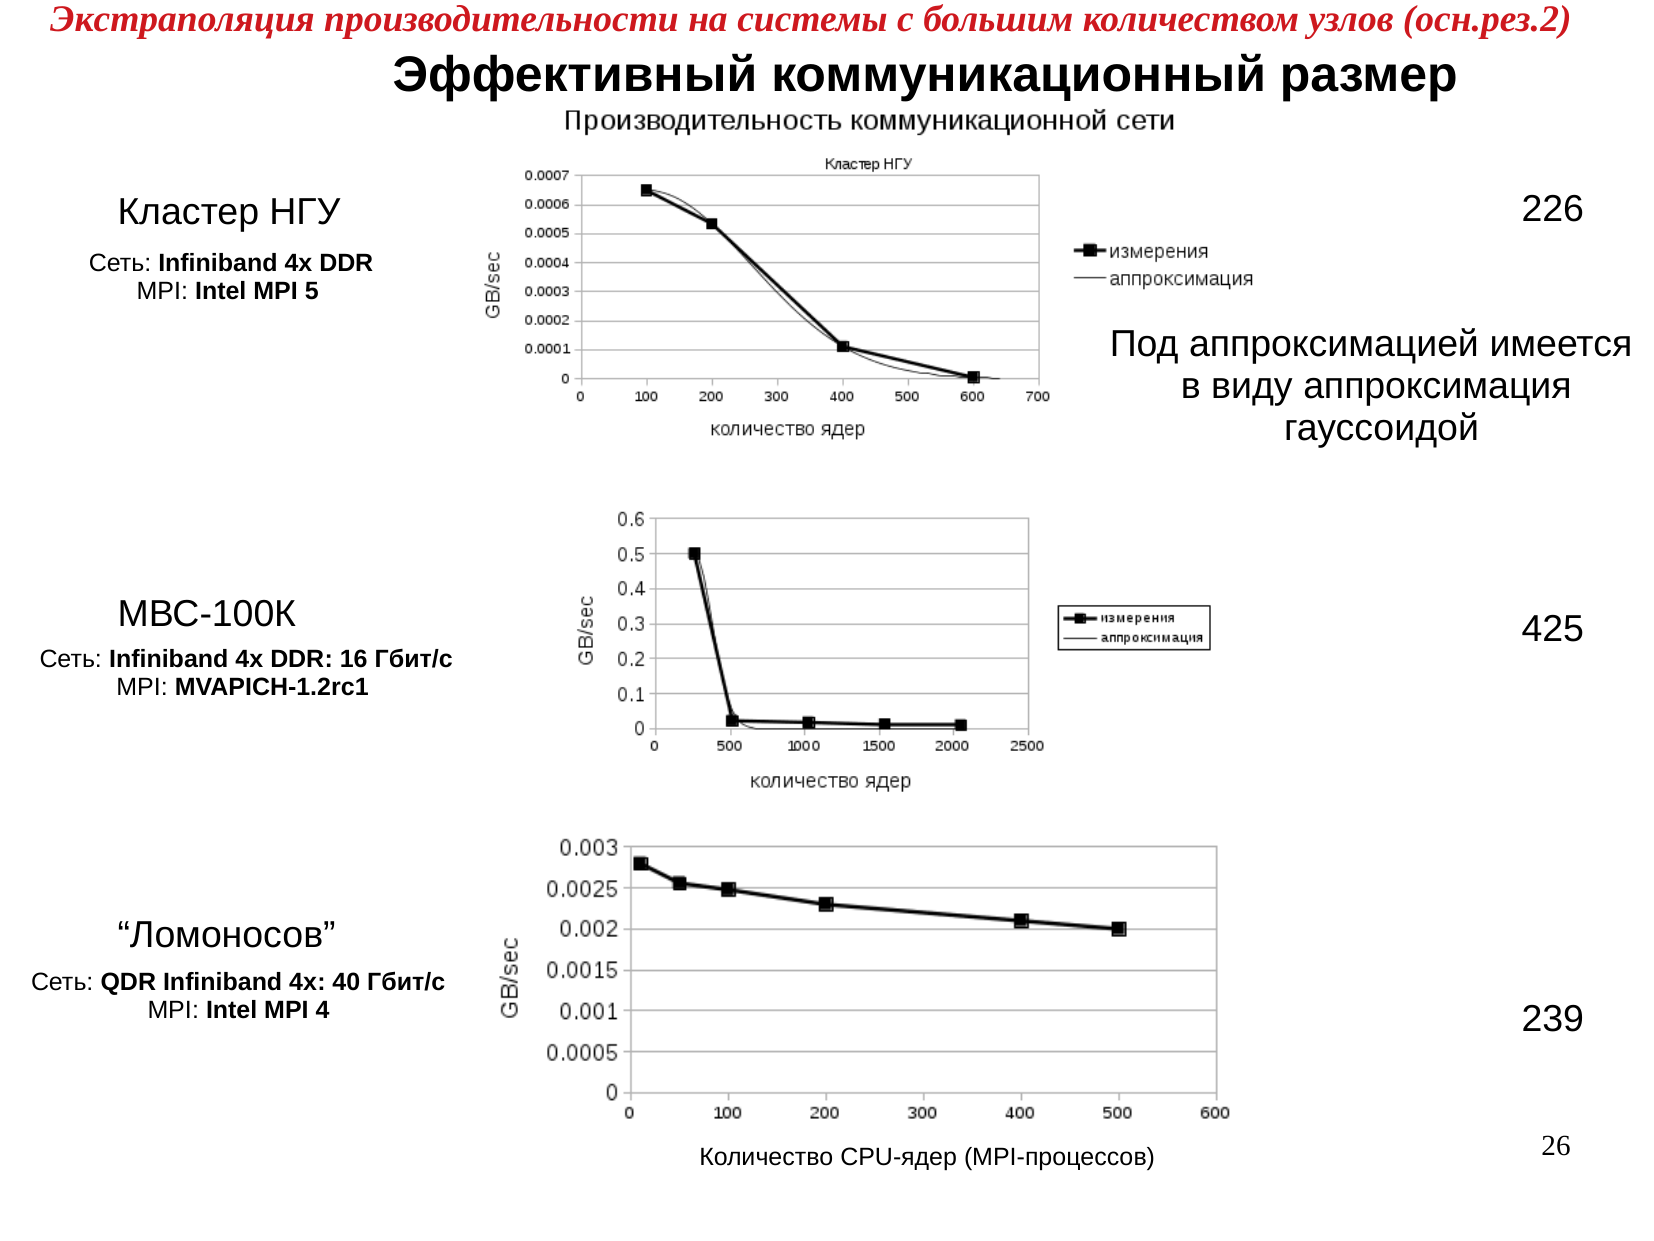

Экcтраполяция производительности на системы с большим количеством узлов (осн.рез.2)
Эффективный коммуникационный размер
226
Кластер НГУ
 Сеть: Infiniband 4x DDR
MPI: Intel MPI 5
Под аппроксимацией имеется
в виду аппроксимация
 гауссоидой
МВС-100К
425
Сеть: Infiniband 4x DDR: 16 Гбит/с
MPI: MVAPICH-1.2rc1
“Ломоносов”
Сеть: QDR Infiniband 4x: 40 Гбит/с
MPI: Intel MPI 4
239
26
Количество CPU-ядер (MPI-процессов)